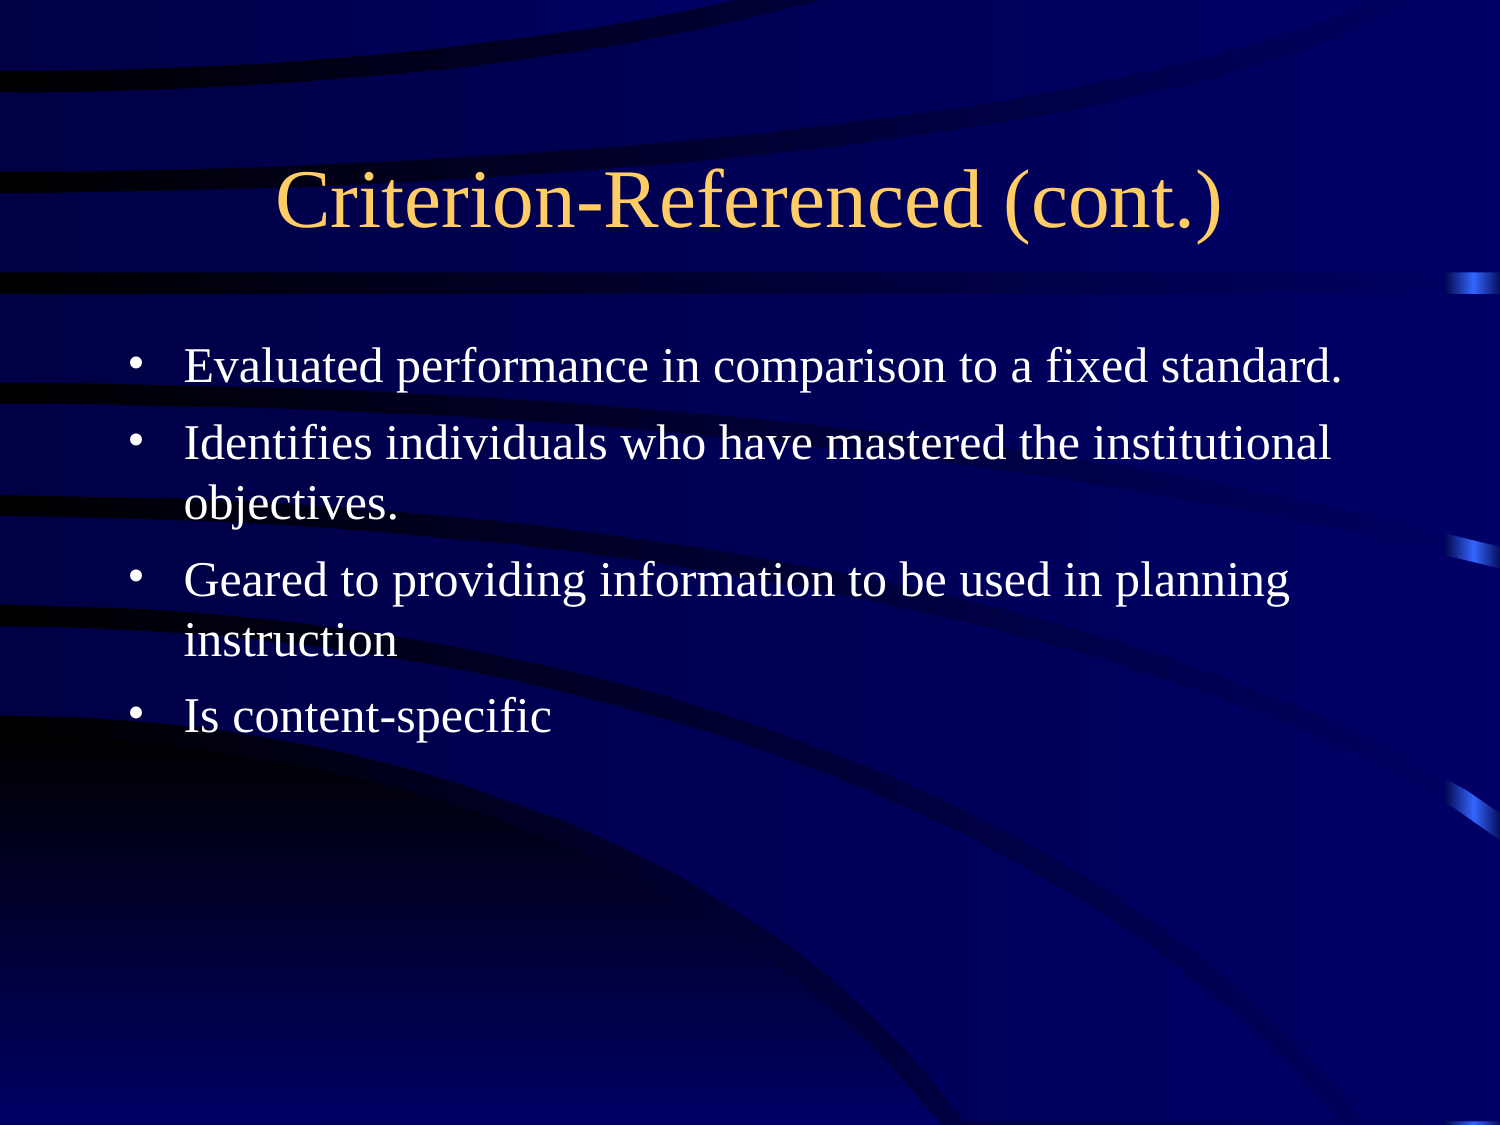

# Criterion-Referenced (cont.)
Evaluated performance in comparison to a fixed standard.
Identifies individuals who have mastered the institutional objectives.
Geared to providing information to be used in planning instruction
Is content-specific